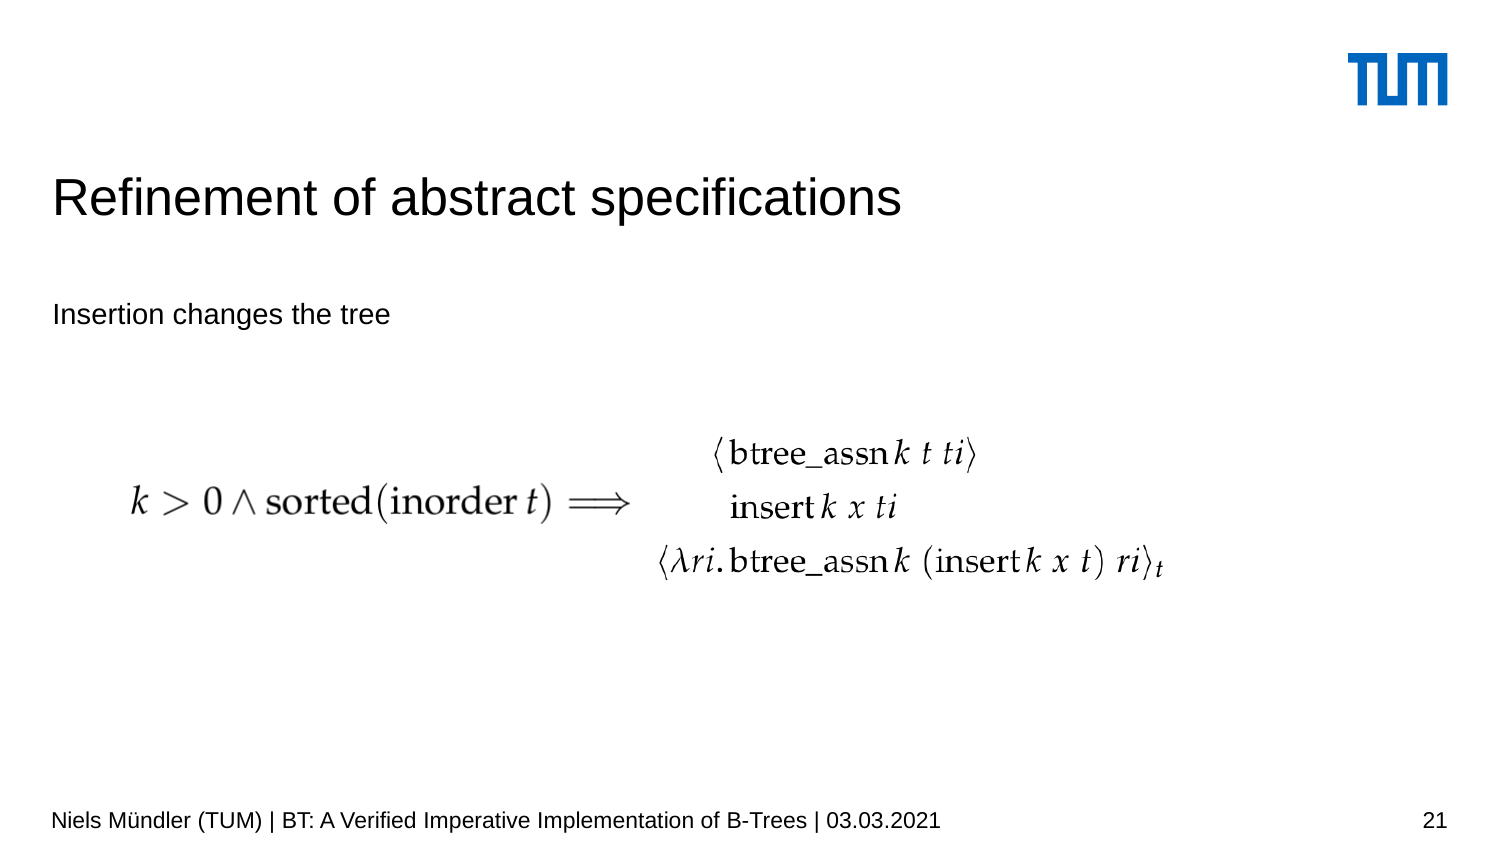

# Refinement of abstract specifications
Insertion changes the tree
Niels Mündler (TUM) | BT: A Verified Imperative Implementation of B-Trees
21